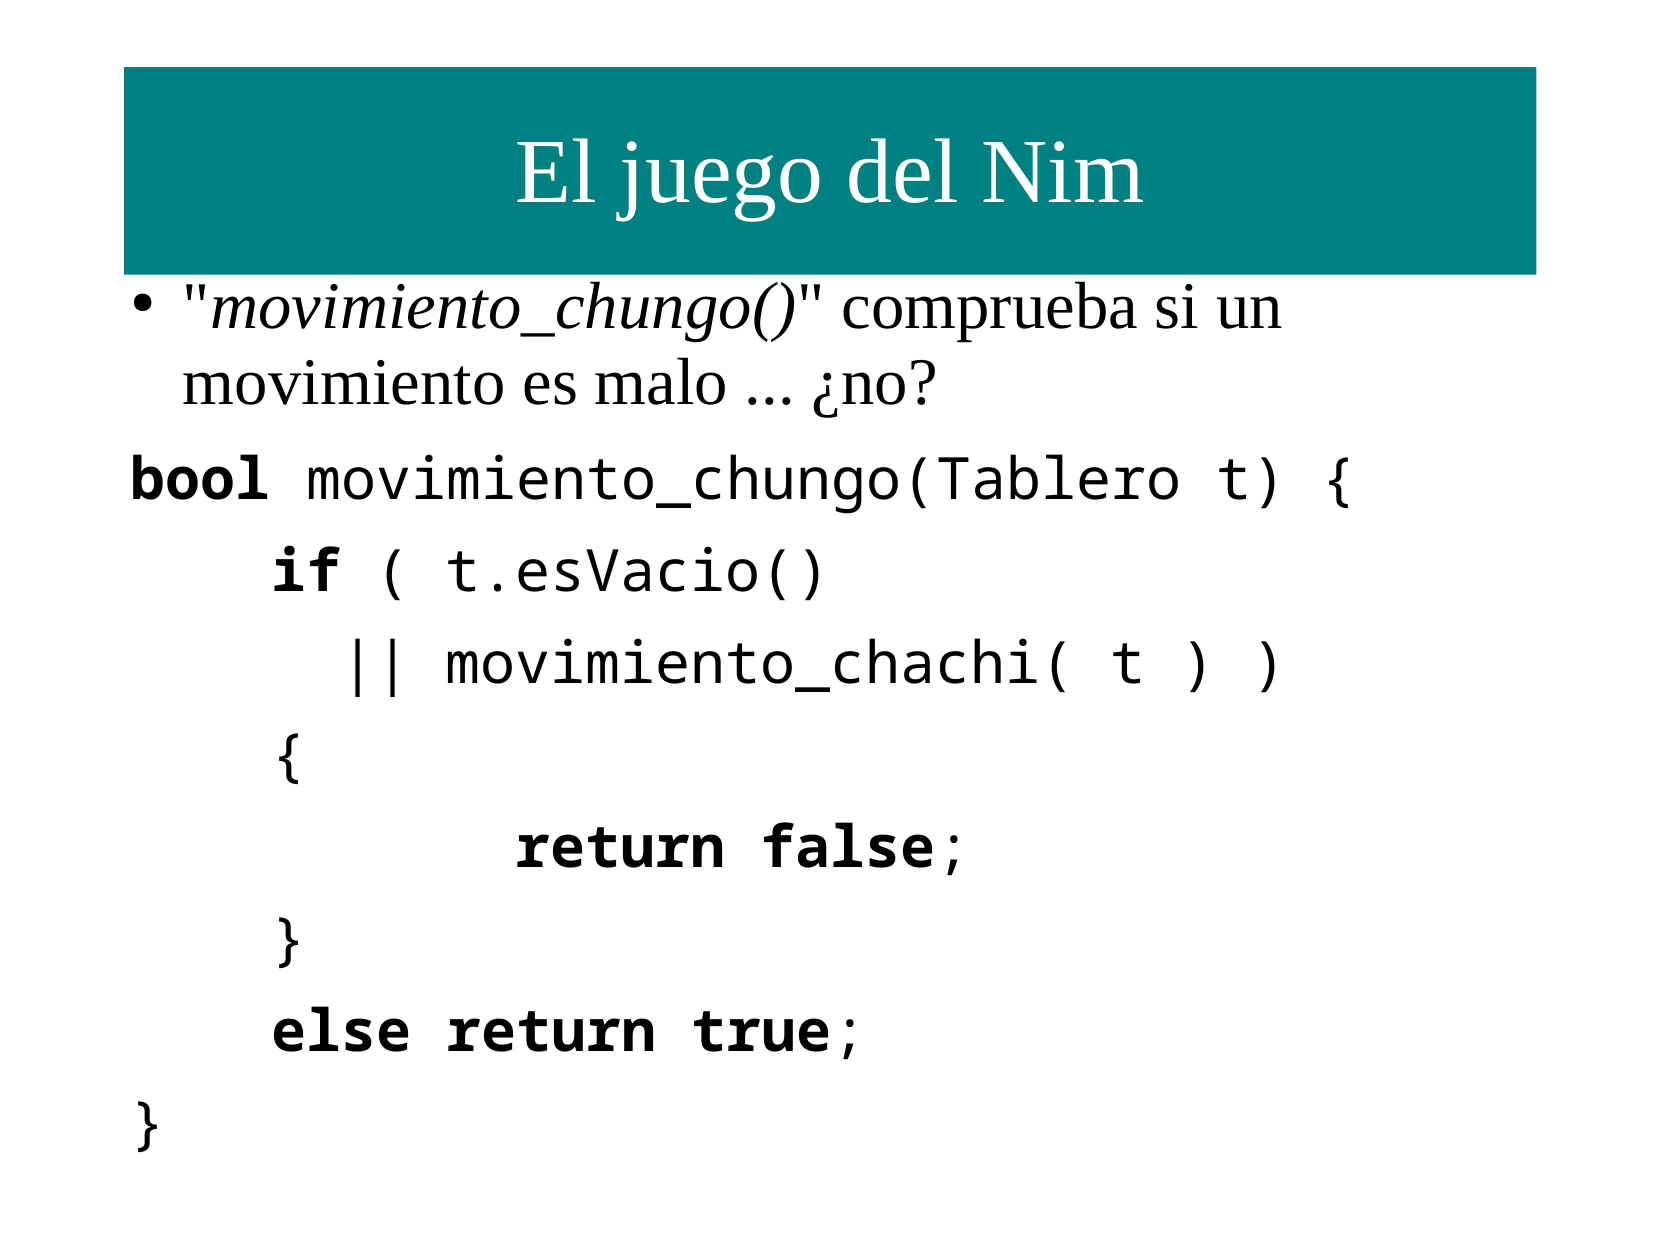

"movimiento_chungo()"
El juego del Nim
"movimiento_chungo()" comprueba si un movimiento es malo ... ¿no?
bool movimiento_chungo(Tablero t) {
 if ( t.esVacio()
 || movimiento_chachi( t ) )
 {
 return false;
 }
 else return true;
}